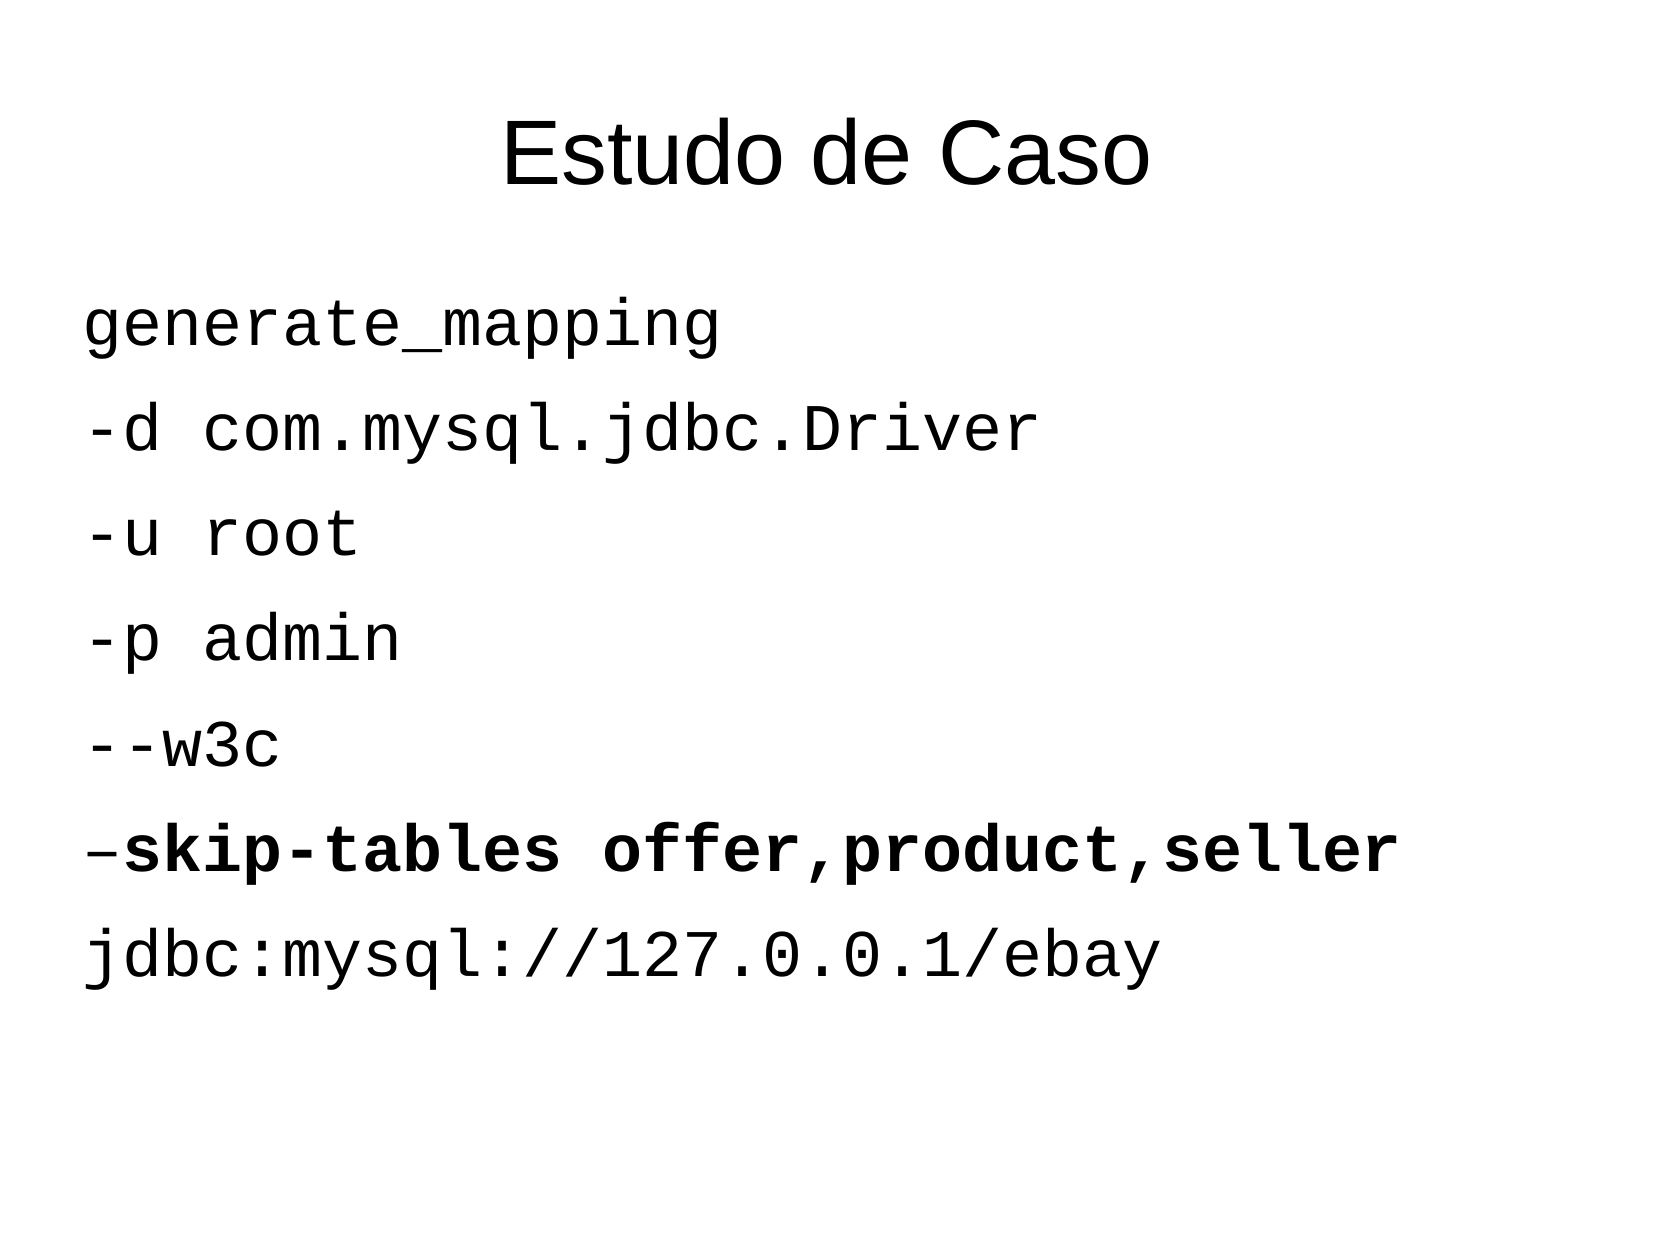

# Estudo de Caso
generate_mapping
-d com.mysql.jdbc.Driver
-u root
-p admin
--w3c
–skip-tables offer,product,seller
jdbc:mysql://127.0.0.1/ebay